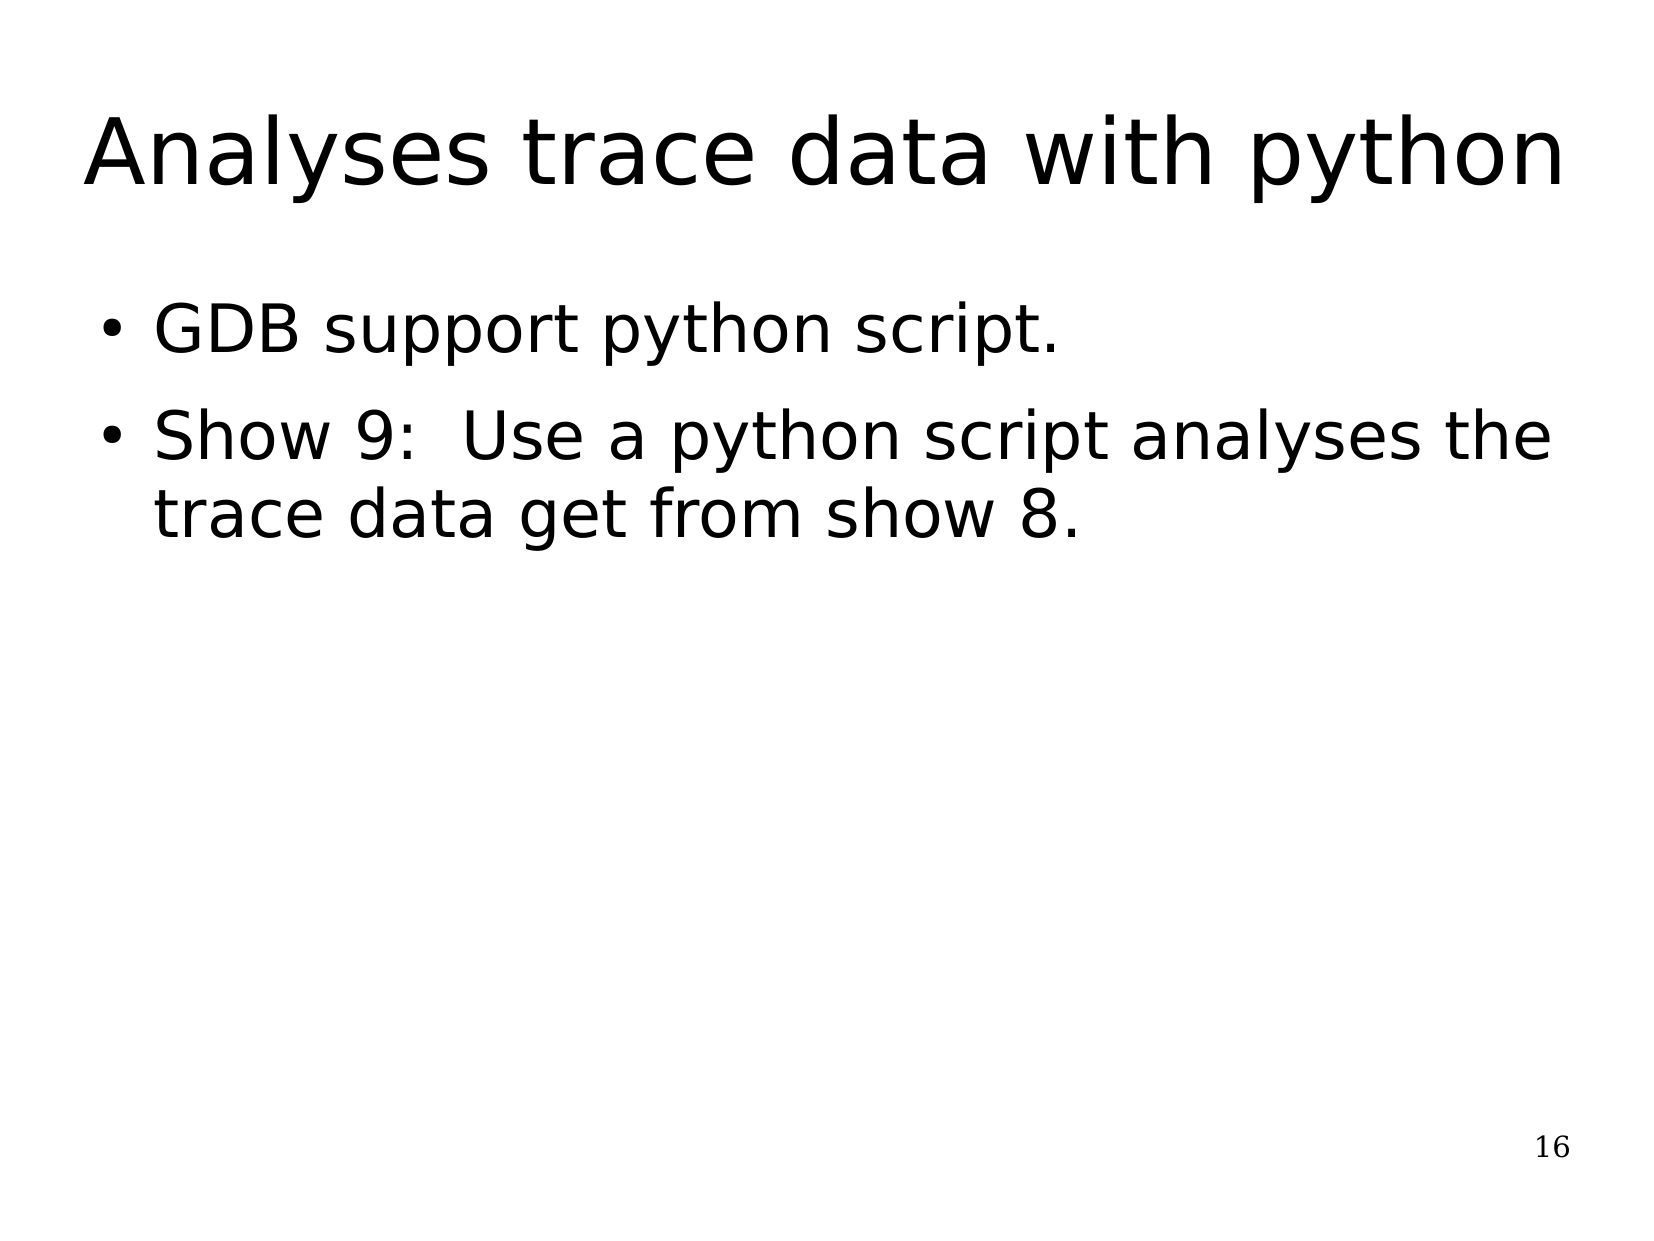

# Analyses trace data with python
GDB support python script.
Show 9: Use a python script analyses the trace data get from show 8.
16